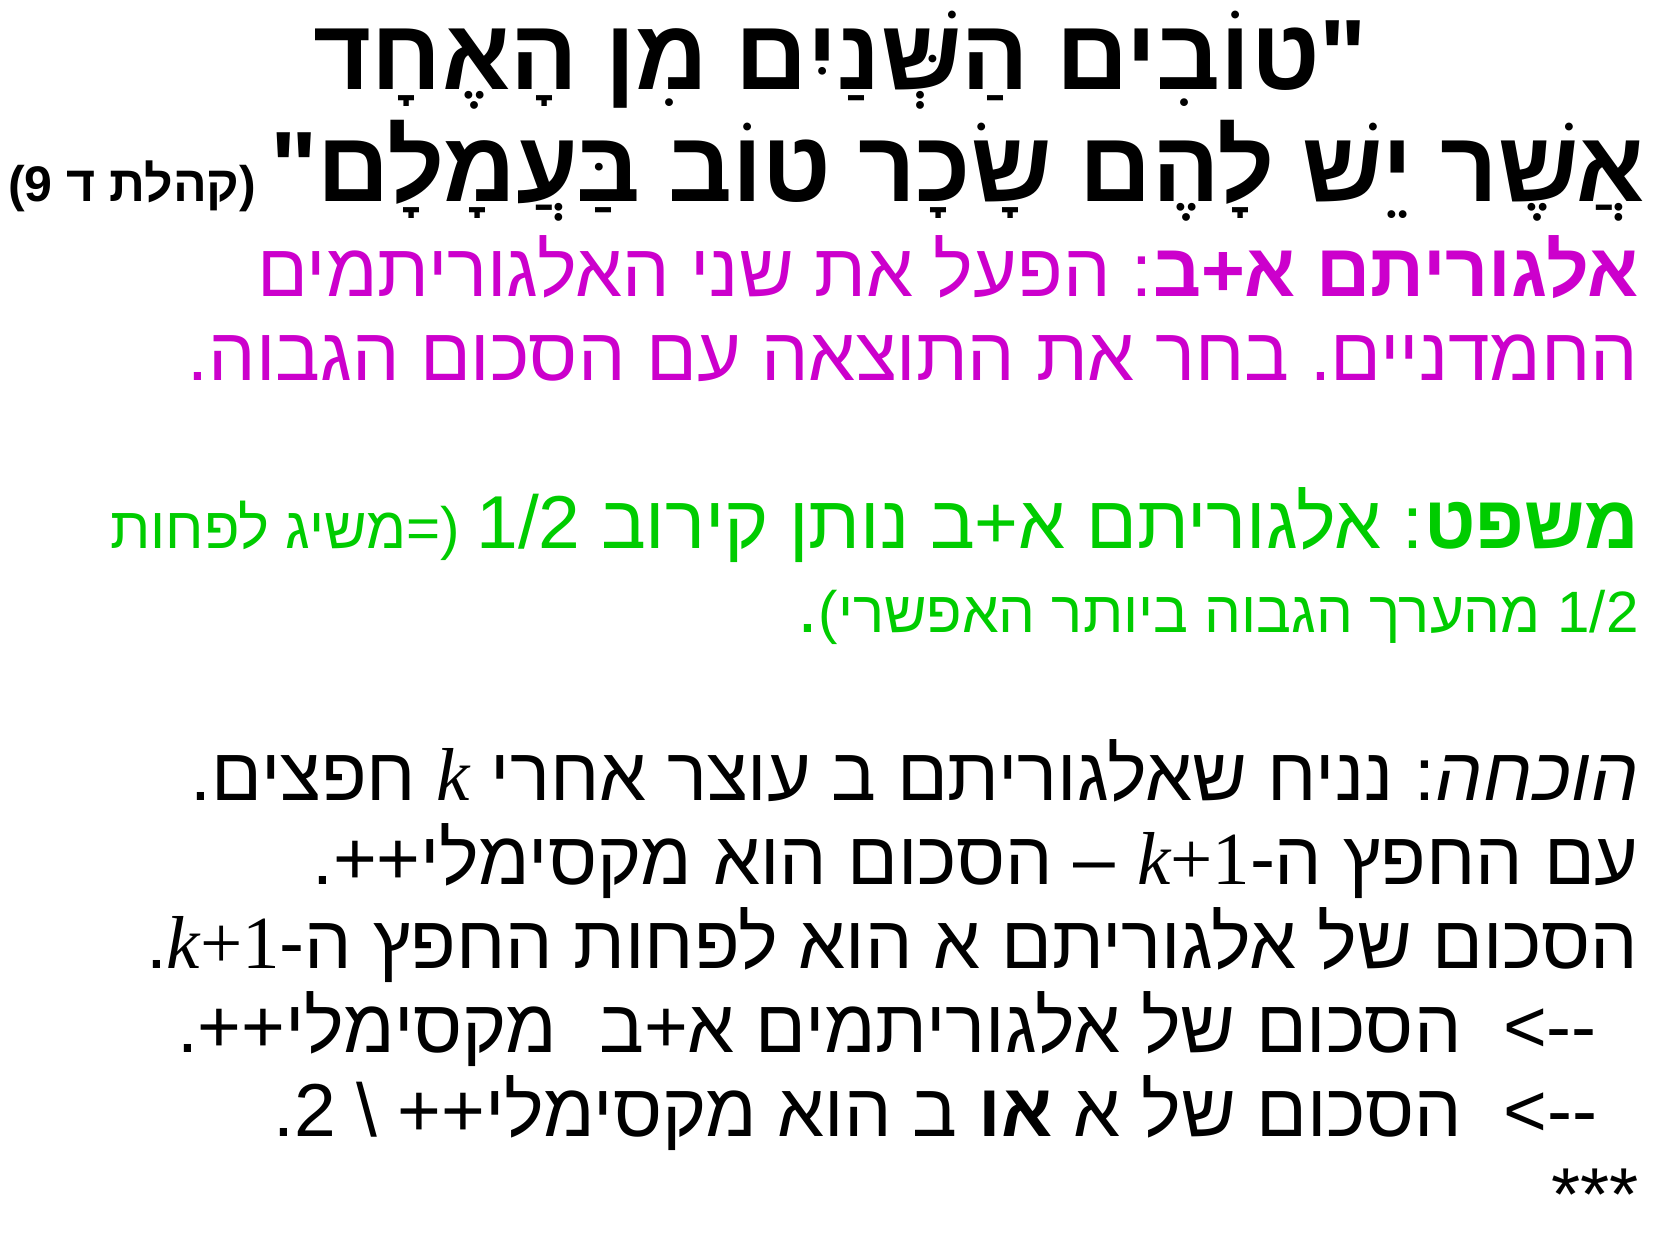

# "טוֹבִים הַשְּׁנַיִם מִן הָאֶחָד אֲשֶׁר יֵשׁ לָהֶם שָׂכָר טוֹב בַּעֲמָלָם" (קהלת ד 9)
אלגוריתם א+ב: הפעל את שני האלגוריתמים החמדניים. בחר את התוצאה עם הסכום הגבוה.
משפט: אלגוריתם א+ב נותן קירוב 1/2 (=משיג לפחות 1/2 מהערך הגבוה ביותר האפשרי).
הוכחה: נניח שאלגוריתם ב עוצר אחרי k חפצים.
עם החפץ ה-k+1 – הסכום הוא מקסימלי++.
הסכום של אלגוריתם א הוא לפחות החפץ ה-k+1.
 --> הסכום של אלגוריתמים א+ב מקסימלי++.
 --> הסכום של א או ב הוא מקסימלי++ \ 2.
***